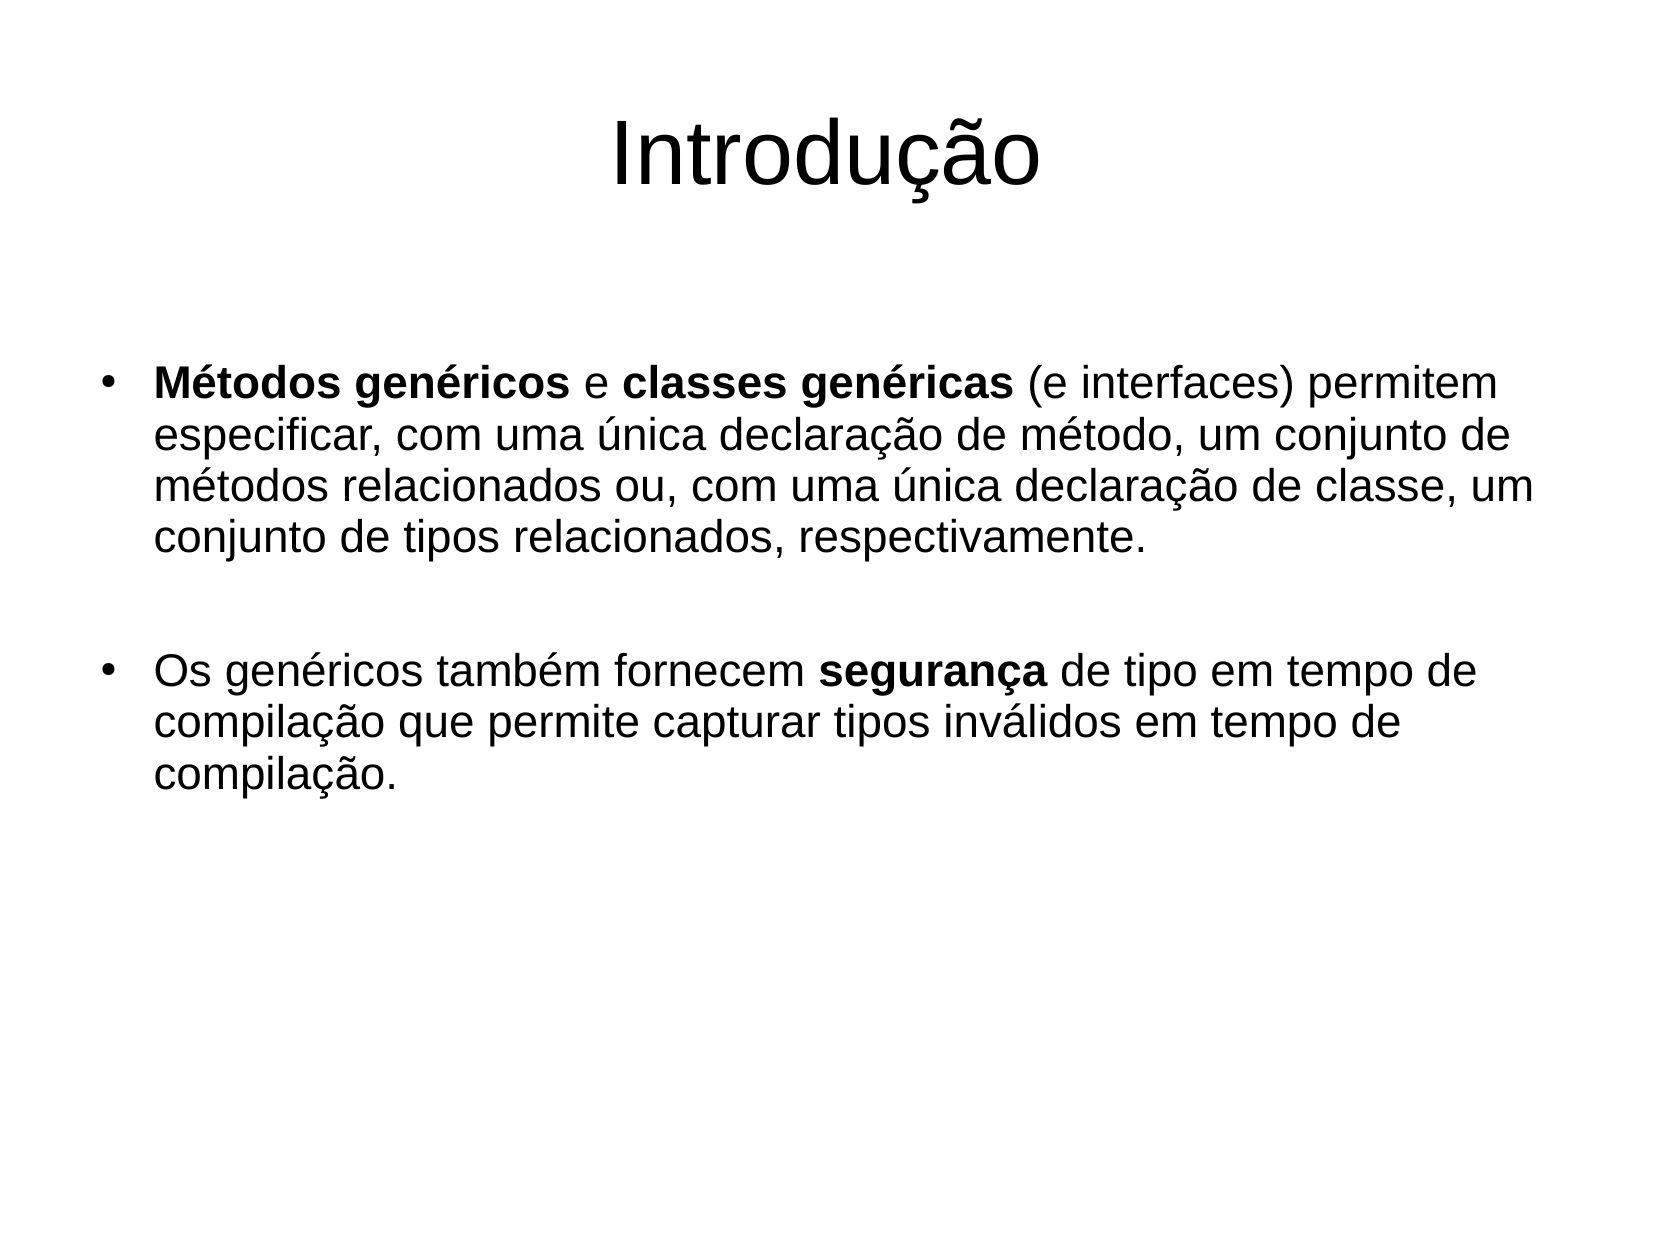

# Introdução
Métodos genéricos e classes genéricas (e interfaces) permitem especificar, com uma única declaração de método, um conjunto de métodos relacionados ou, com uma única declaração de classe, um conjunto de tipos relacionados, respectivamente.
Os genéricos também fornecem segurança de tipo em tempo de compilação que permite capturar tipos inválidos em tempo de compilação.